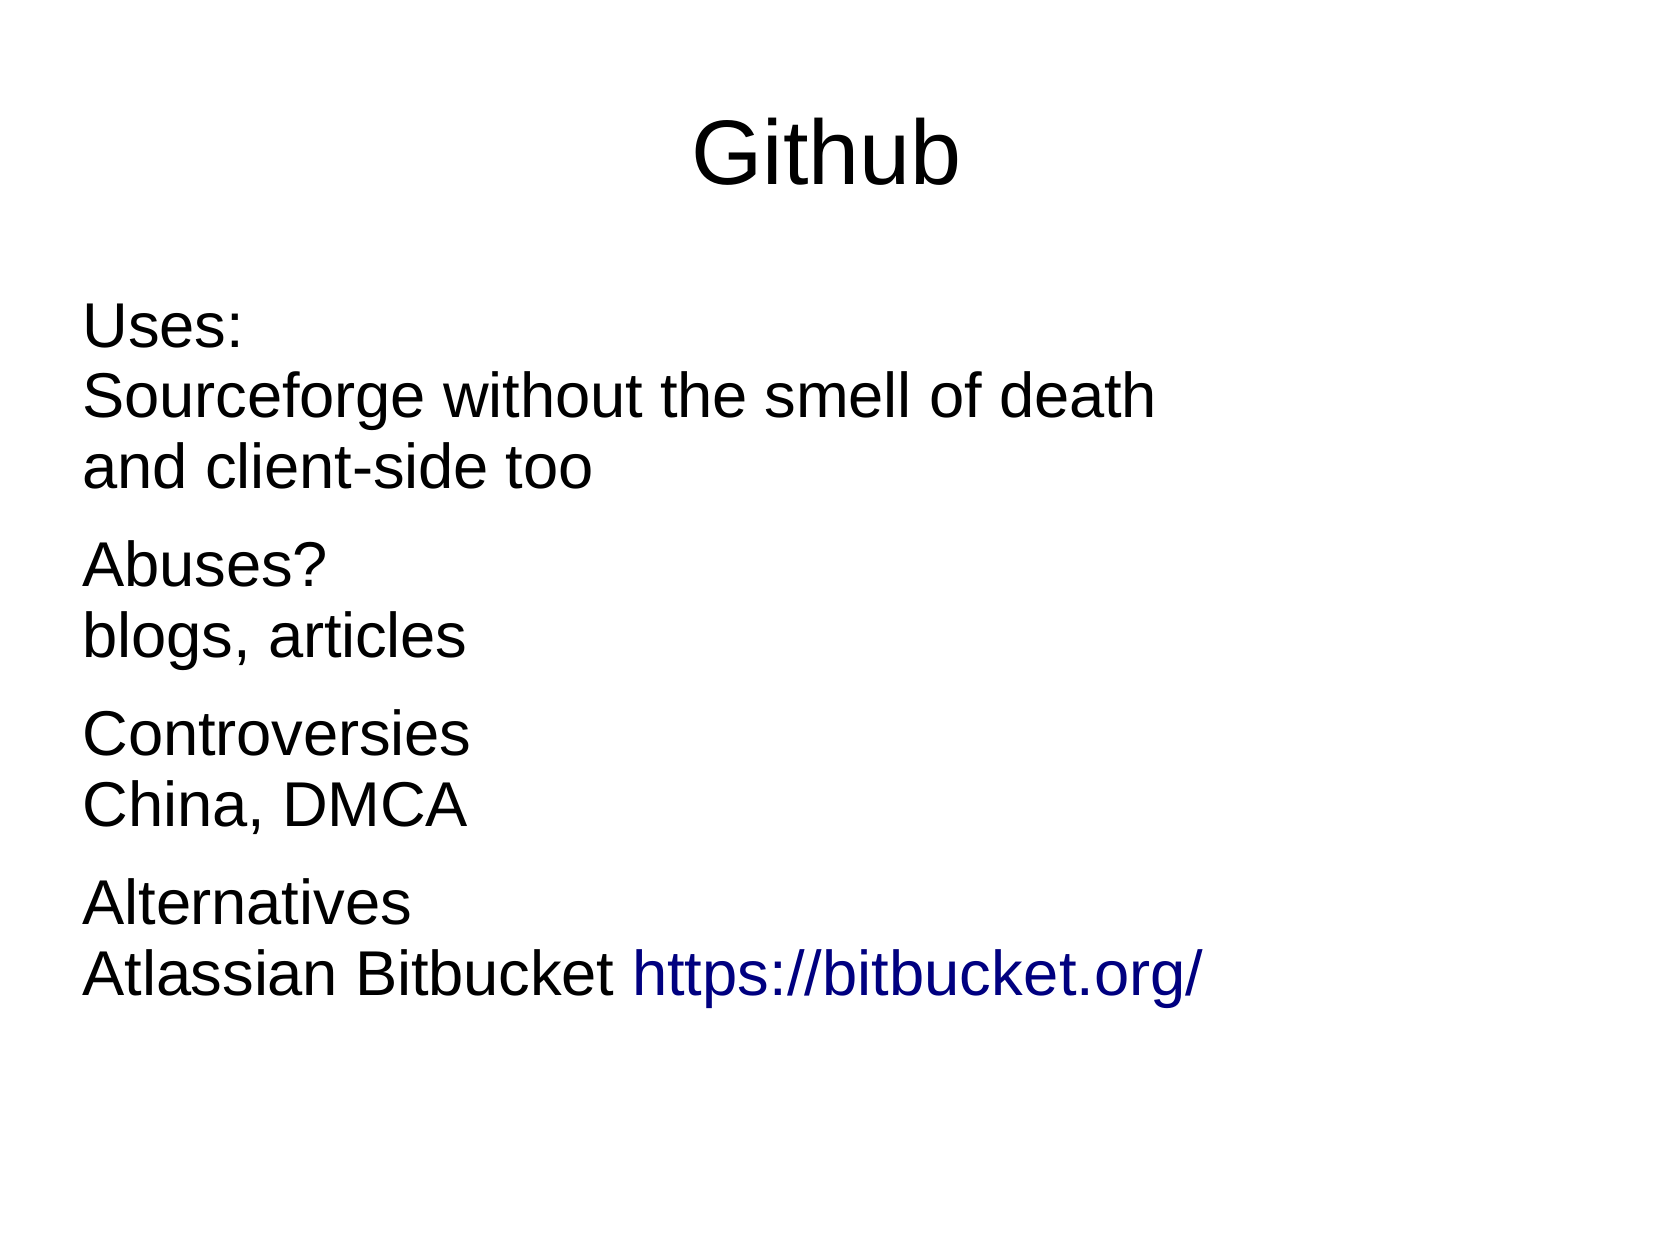

# Github
Uses:
Sourceforge without the smell of death
and client-side too
Abuses?
blogs, articles
Controversies
China, DMCA
Alternatives
Atlassian Bitbucket https://bitbucket.org/